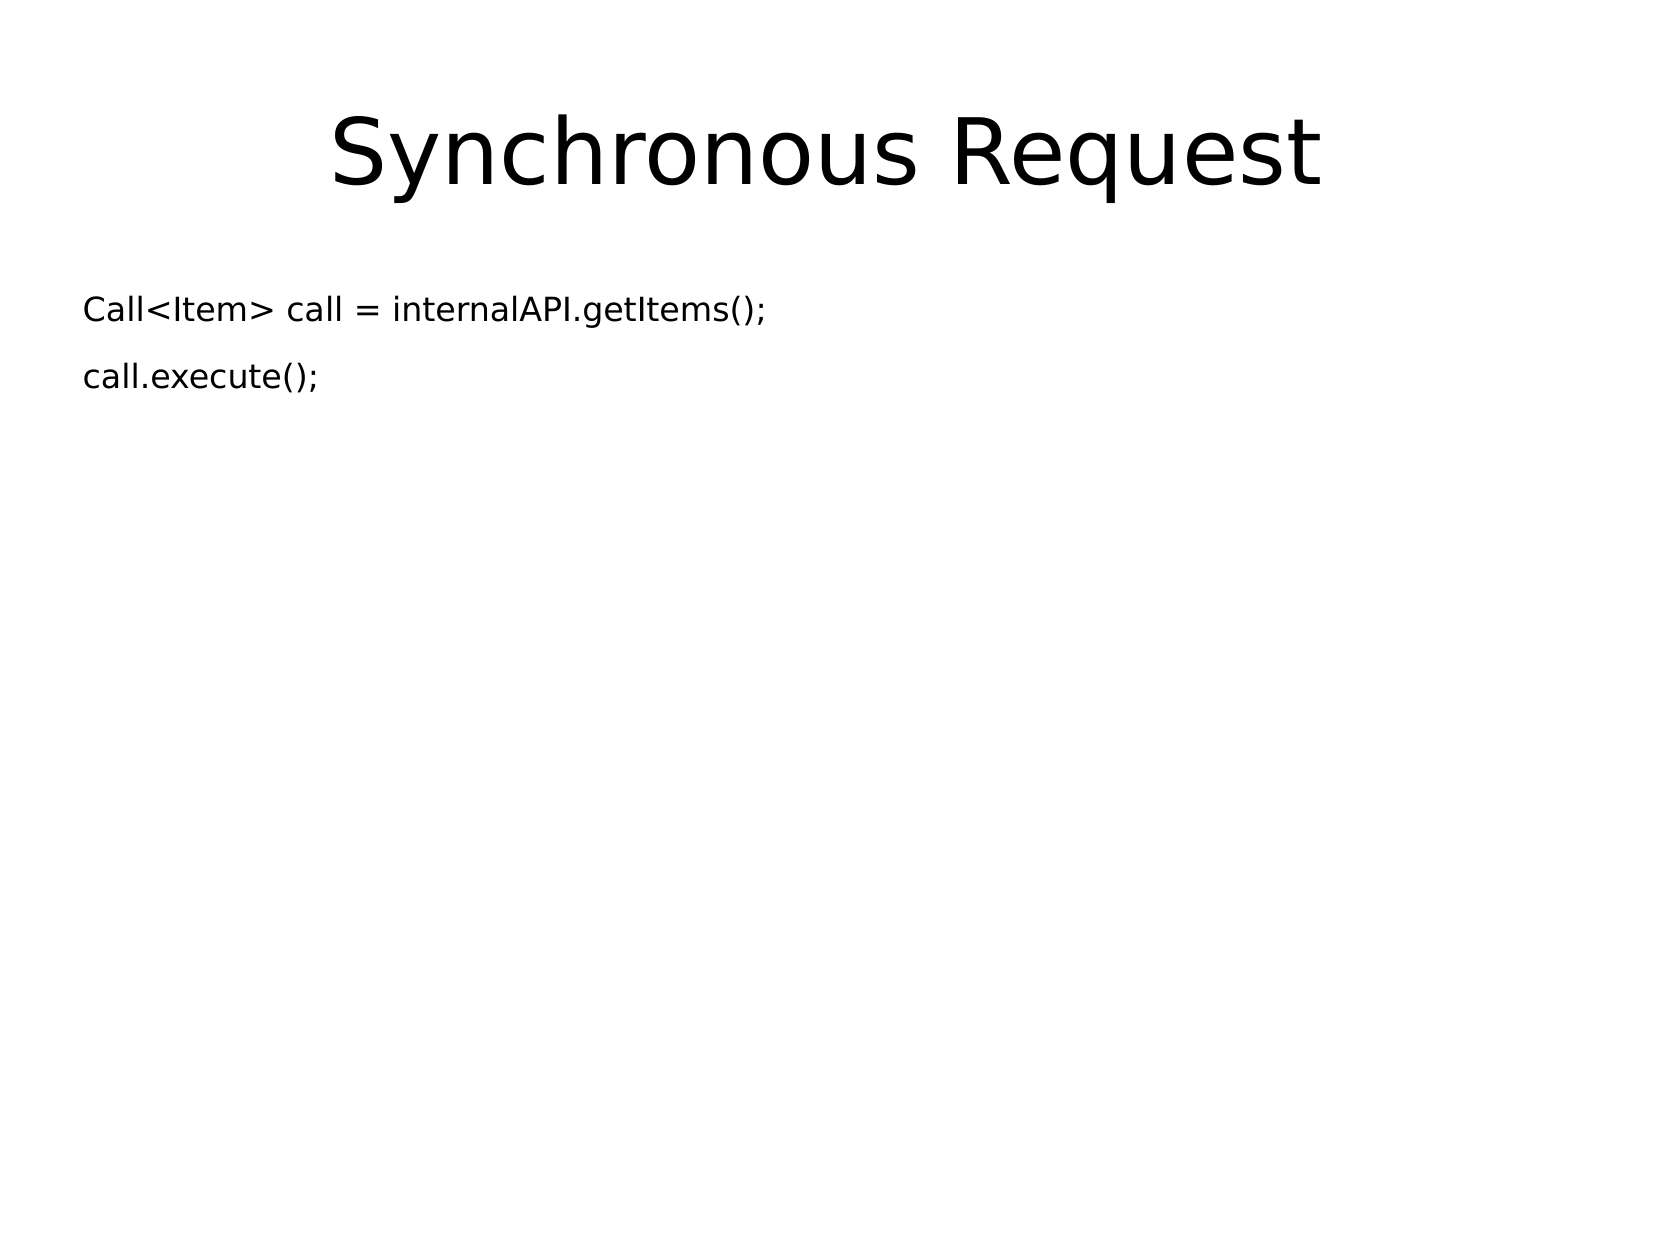

# Synchronous Request
Call<Item> call = internalAPI.getItems();
call.execute();